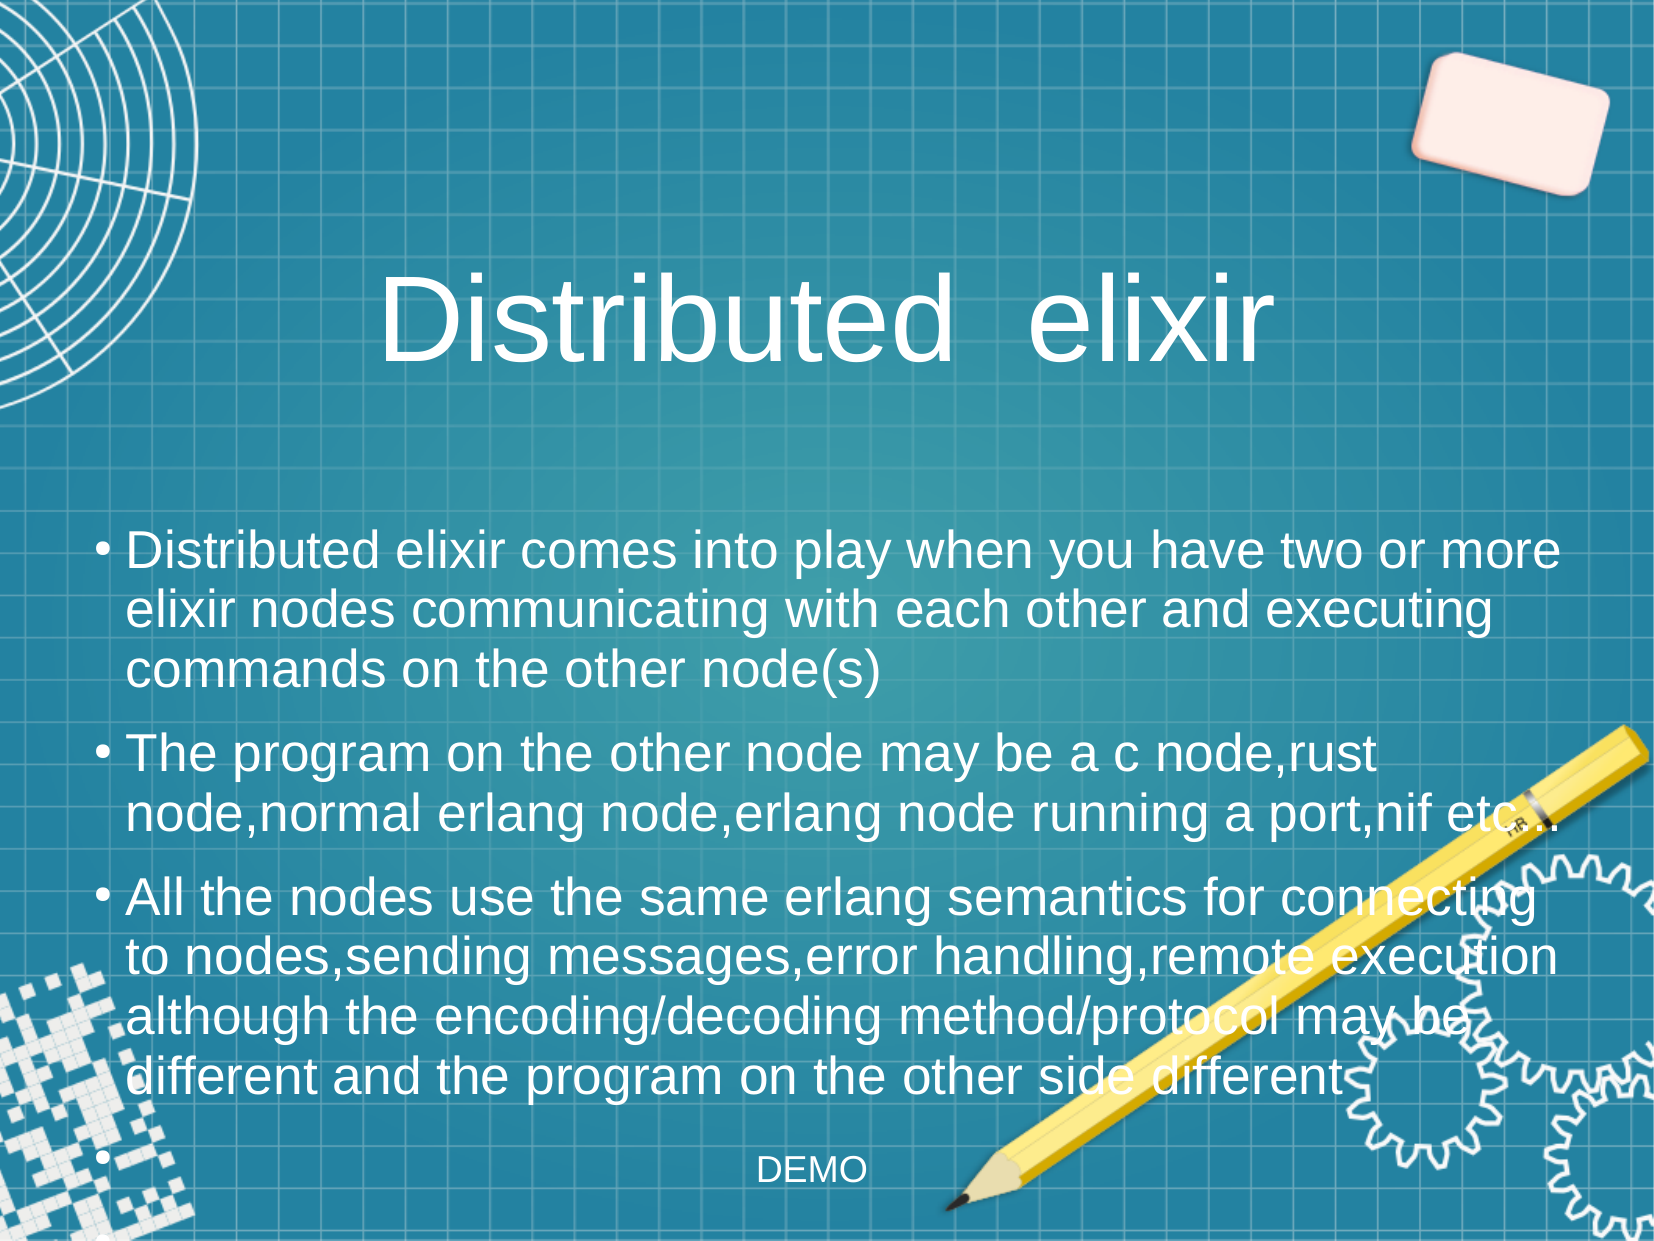

# Distributed elixir
Distributed elixir comes into play when you have two or more elixir nodes communicating with each other and executing commands on the other node(s)
The program on the other node may be a c node,rust node,normal erlang node,erlang node running a port,nif etc...
All the nodes use the same erlang semantics for connecting to nodes,sending messages,error handling,remote execution although the encoding/decoding method/protocol may be different and the program on the other side different
DEMO